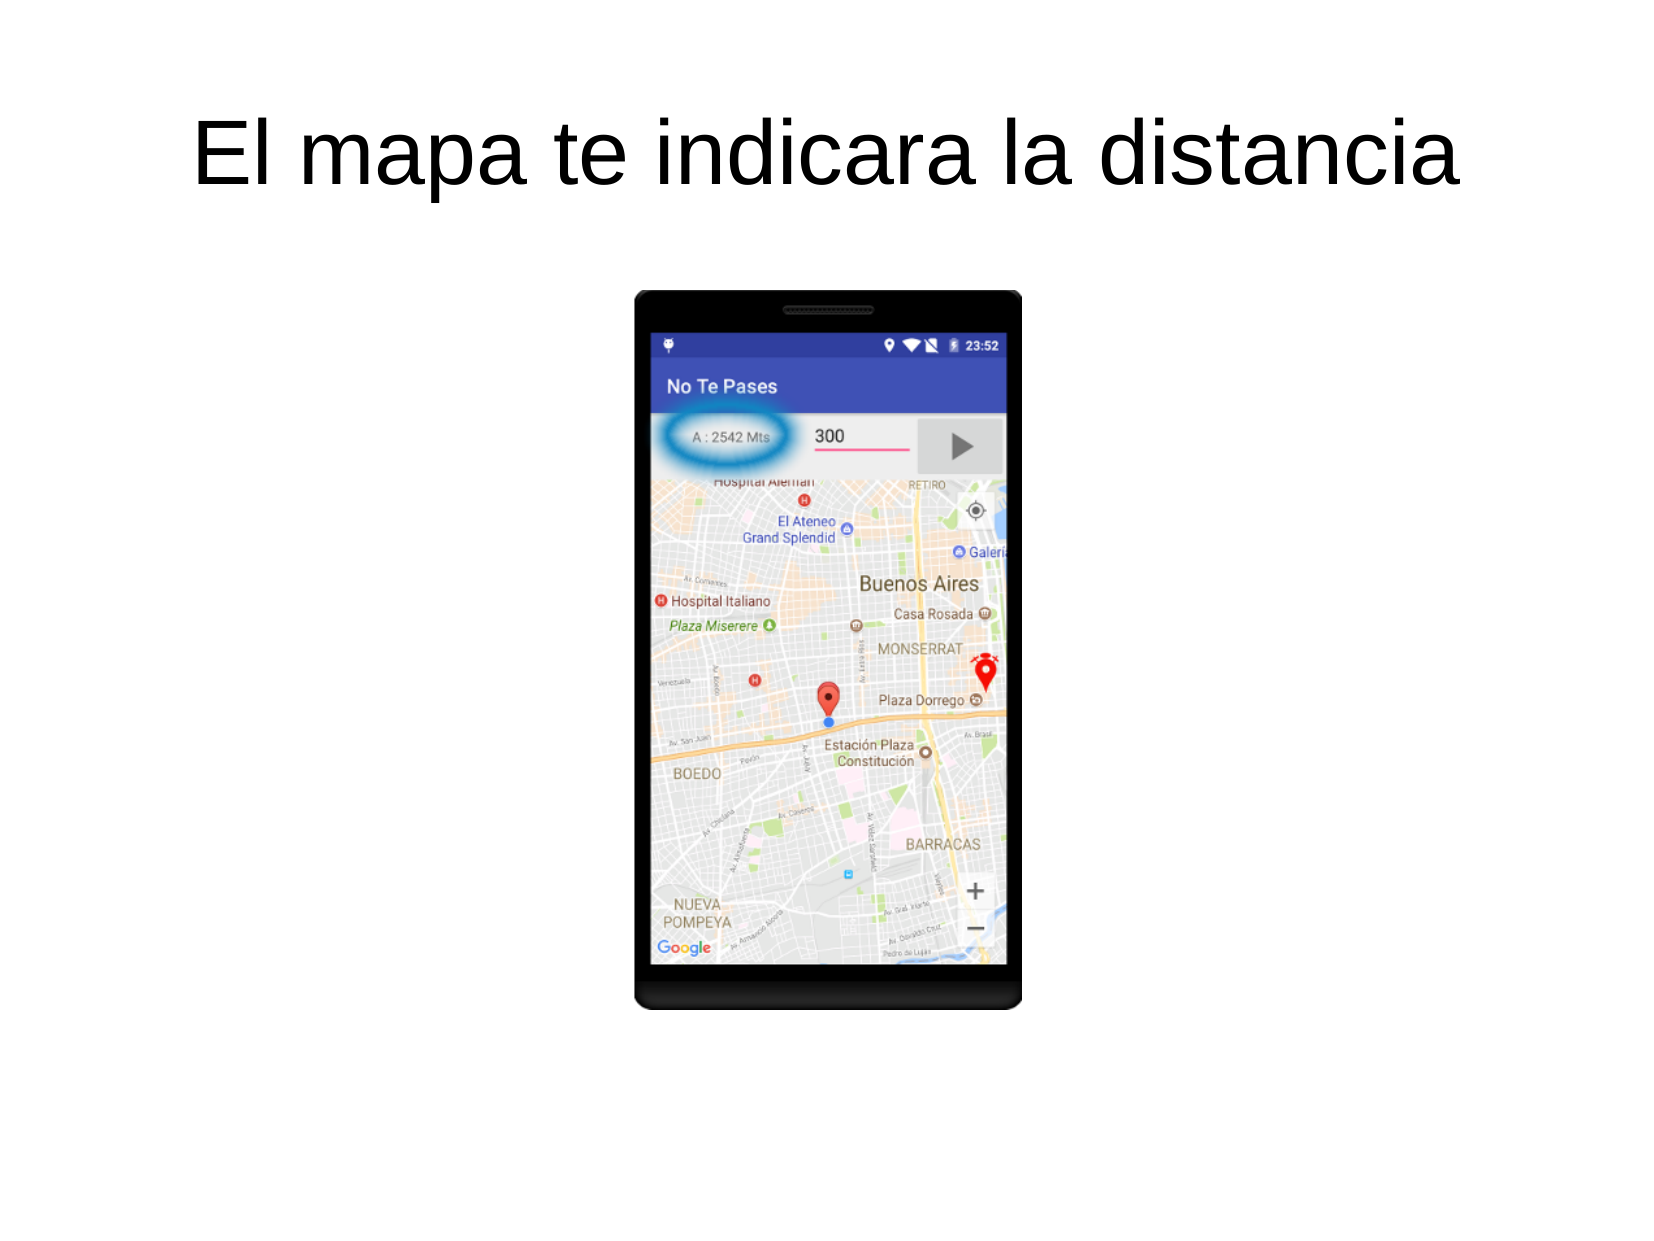

# El mapa te indicara la distancia